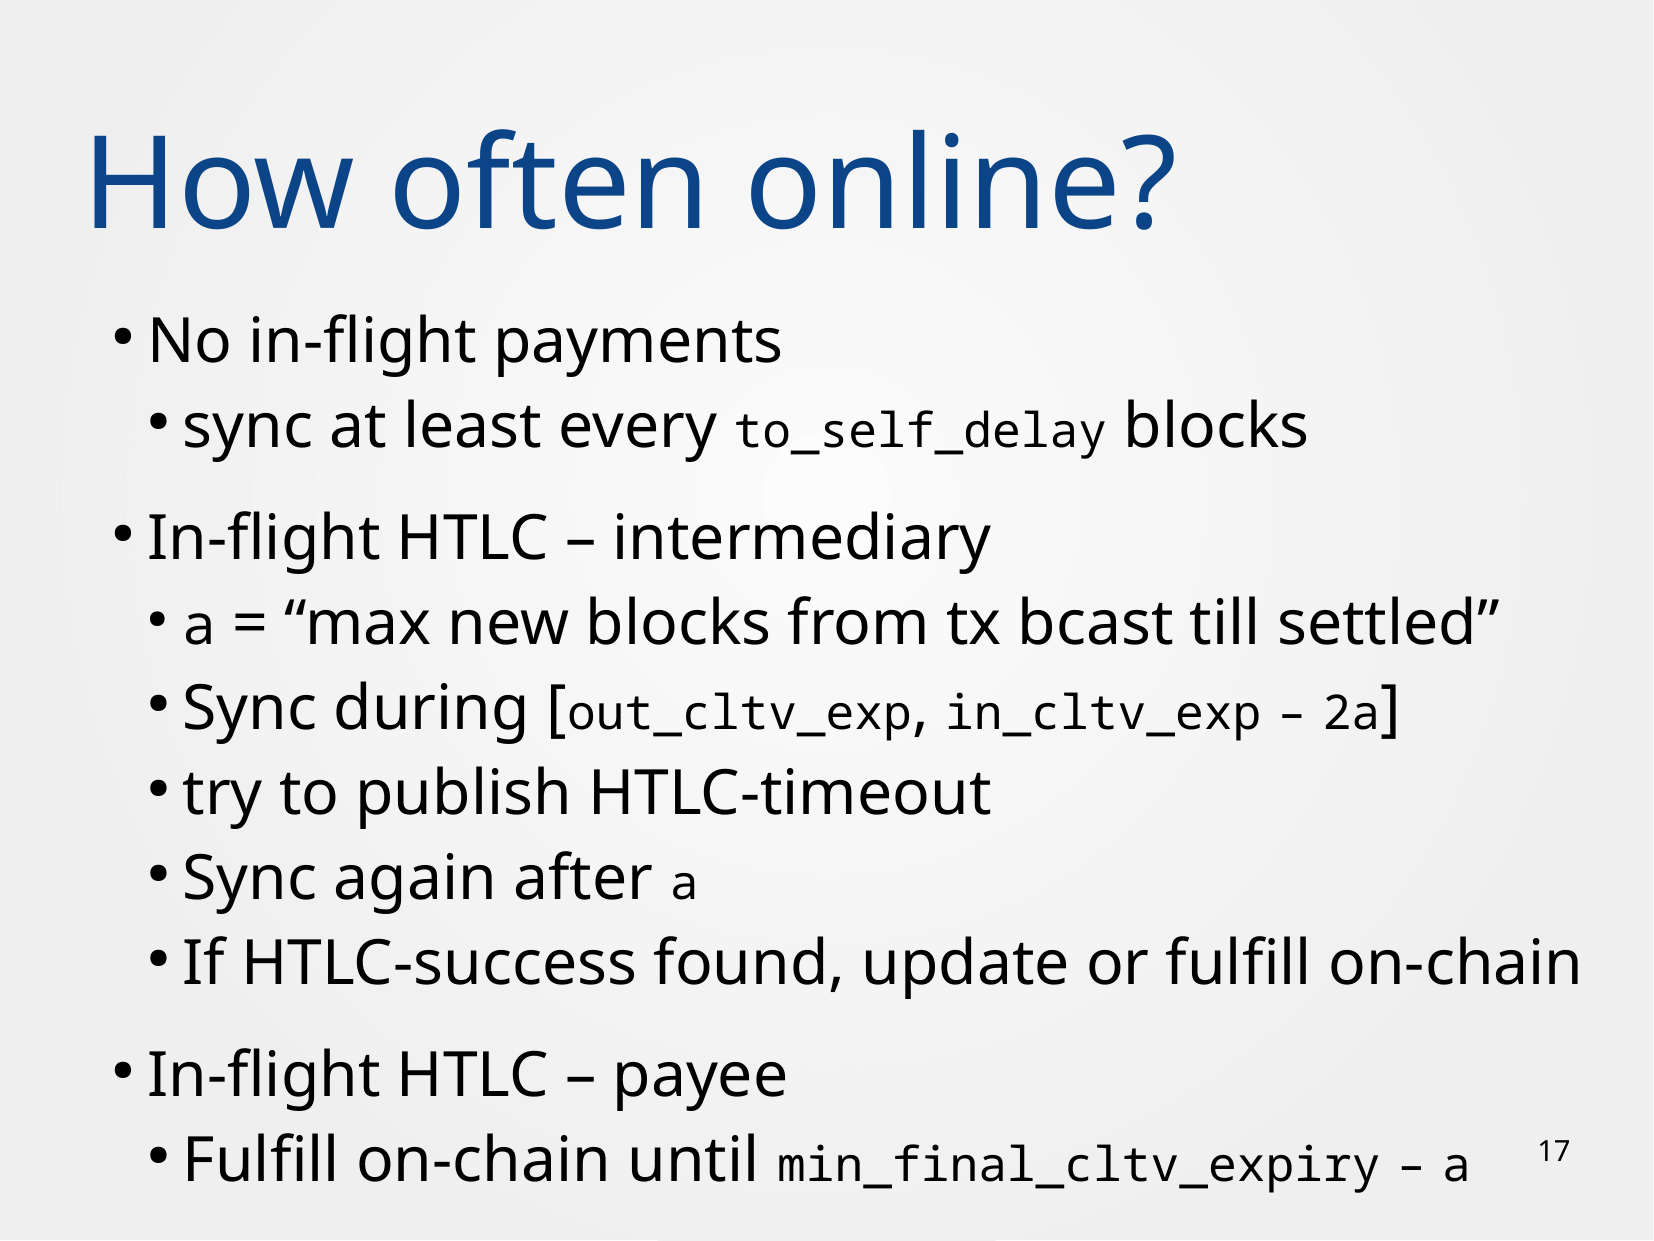

# How often online?
No in-flight payments
sync at least every to_self_delay blocks
In-flight HTLC – intermediary
a = “max new blocks from tx bcast till settled”
Sync during [out_cltv_exp, in_cltv_exp – 2a]
try to publish HTLC-timeout
Sync again after a
If HTLC-success found, update or fulfill on-chain
In-flight HTLC – payee
Fulfill on-chain until min_final_cltv_expiry – a
17